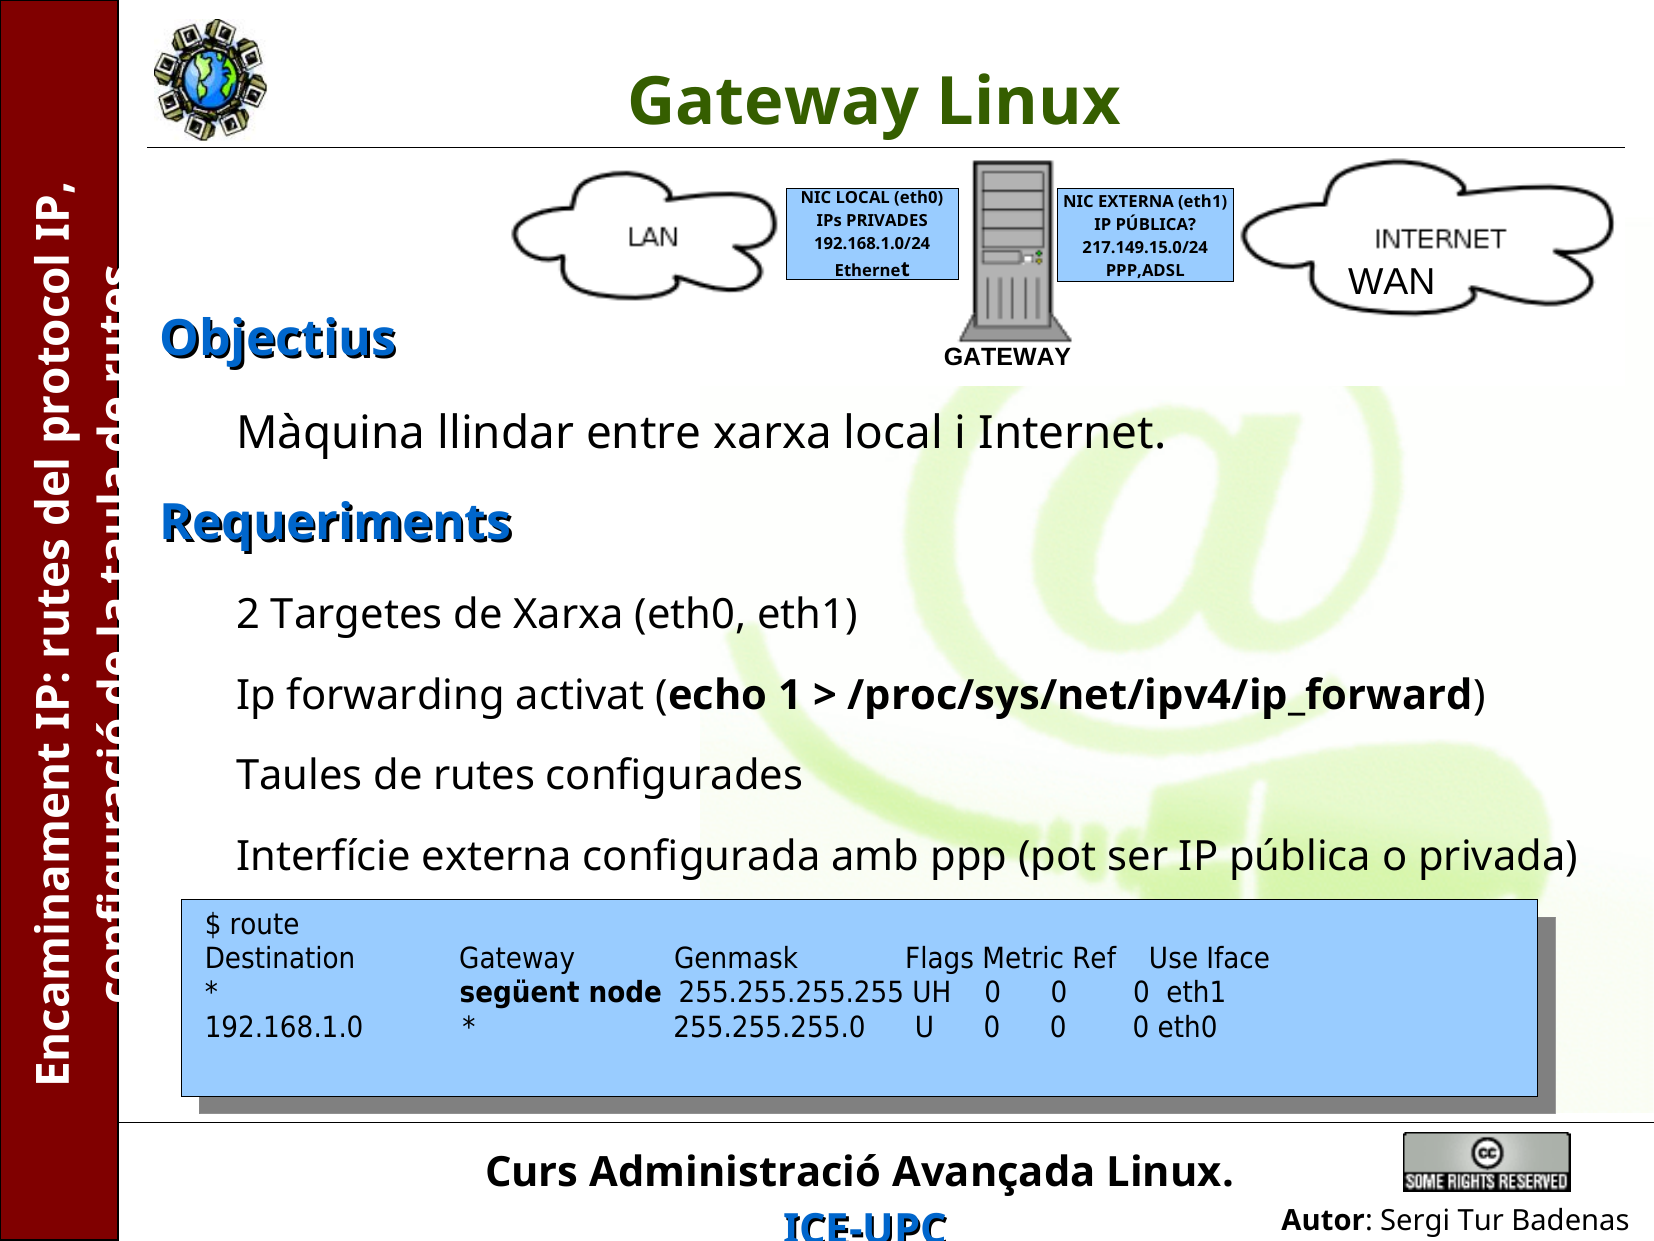

# Gateway Linux
NIC LOCAL (eth0)
IPs PRIVADES
192.168.1.0/24
Ethernet
NIC EXTERNA (eth1)
IP PÚBLICA?
217.149.15.0/24
PPP,ADSL
WAN
Objectius
Màquina llindar entre xarxa local i Internet.
Requeriments
2 Targetes de Xarxa (eth0, eth1)
Ip forwarding activat (echo 1 > /proc/sys/net/ipv4/ip_forward)
Taules de rutes configurades
Interfície externa configurada amb ppp (pot ser IP pública o privada)
NAT configurat (iptables)
GATEWAY
 $ route
 Destination	 Gateway Genmask Flags Metric Ref Use Iface
 * 	 següent node 255.255.255.255 UH 0 0 0 eth1
 192.168.1.0 * 255.255.255.0 U 0 0 0 eth0